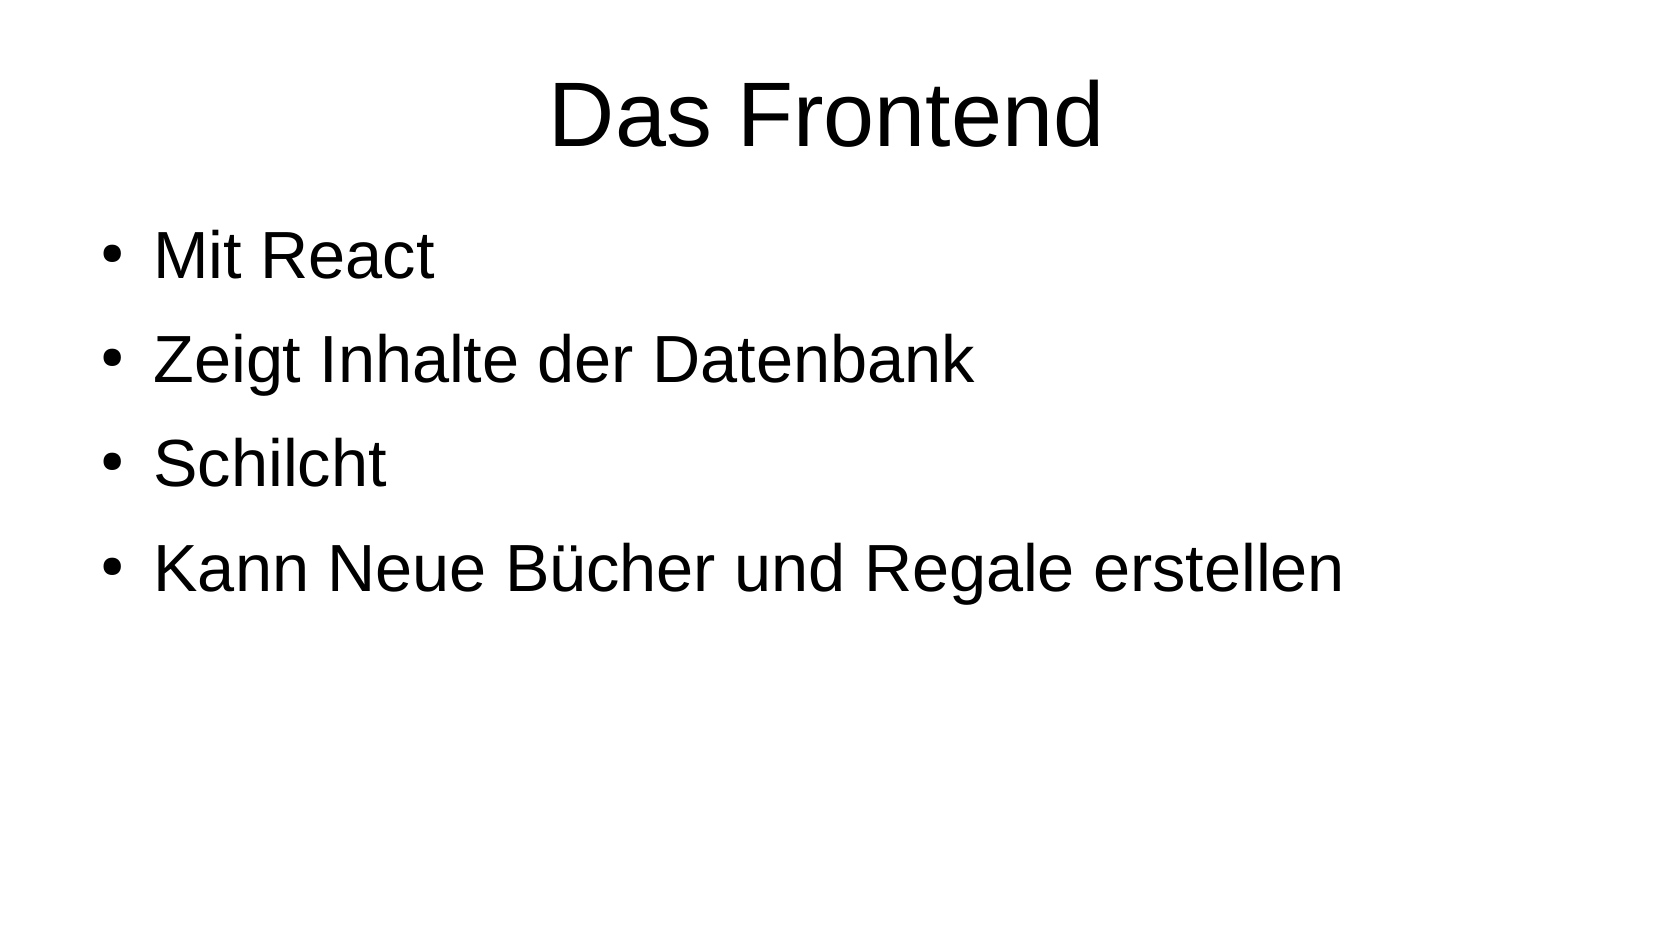

# Das Frontend
Mit React
Zeigt Inhalte der Datenbank
Schilcht
Kann Neue Bücher und Regale erstellen